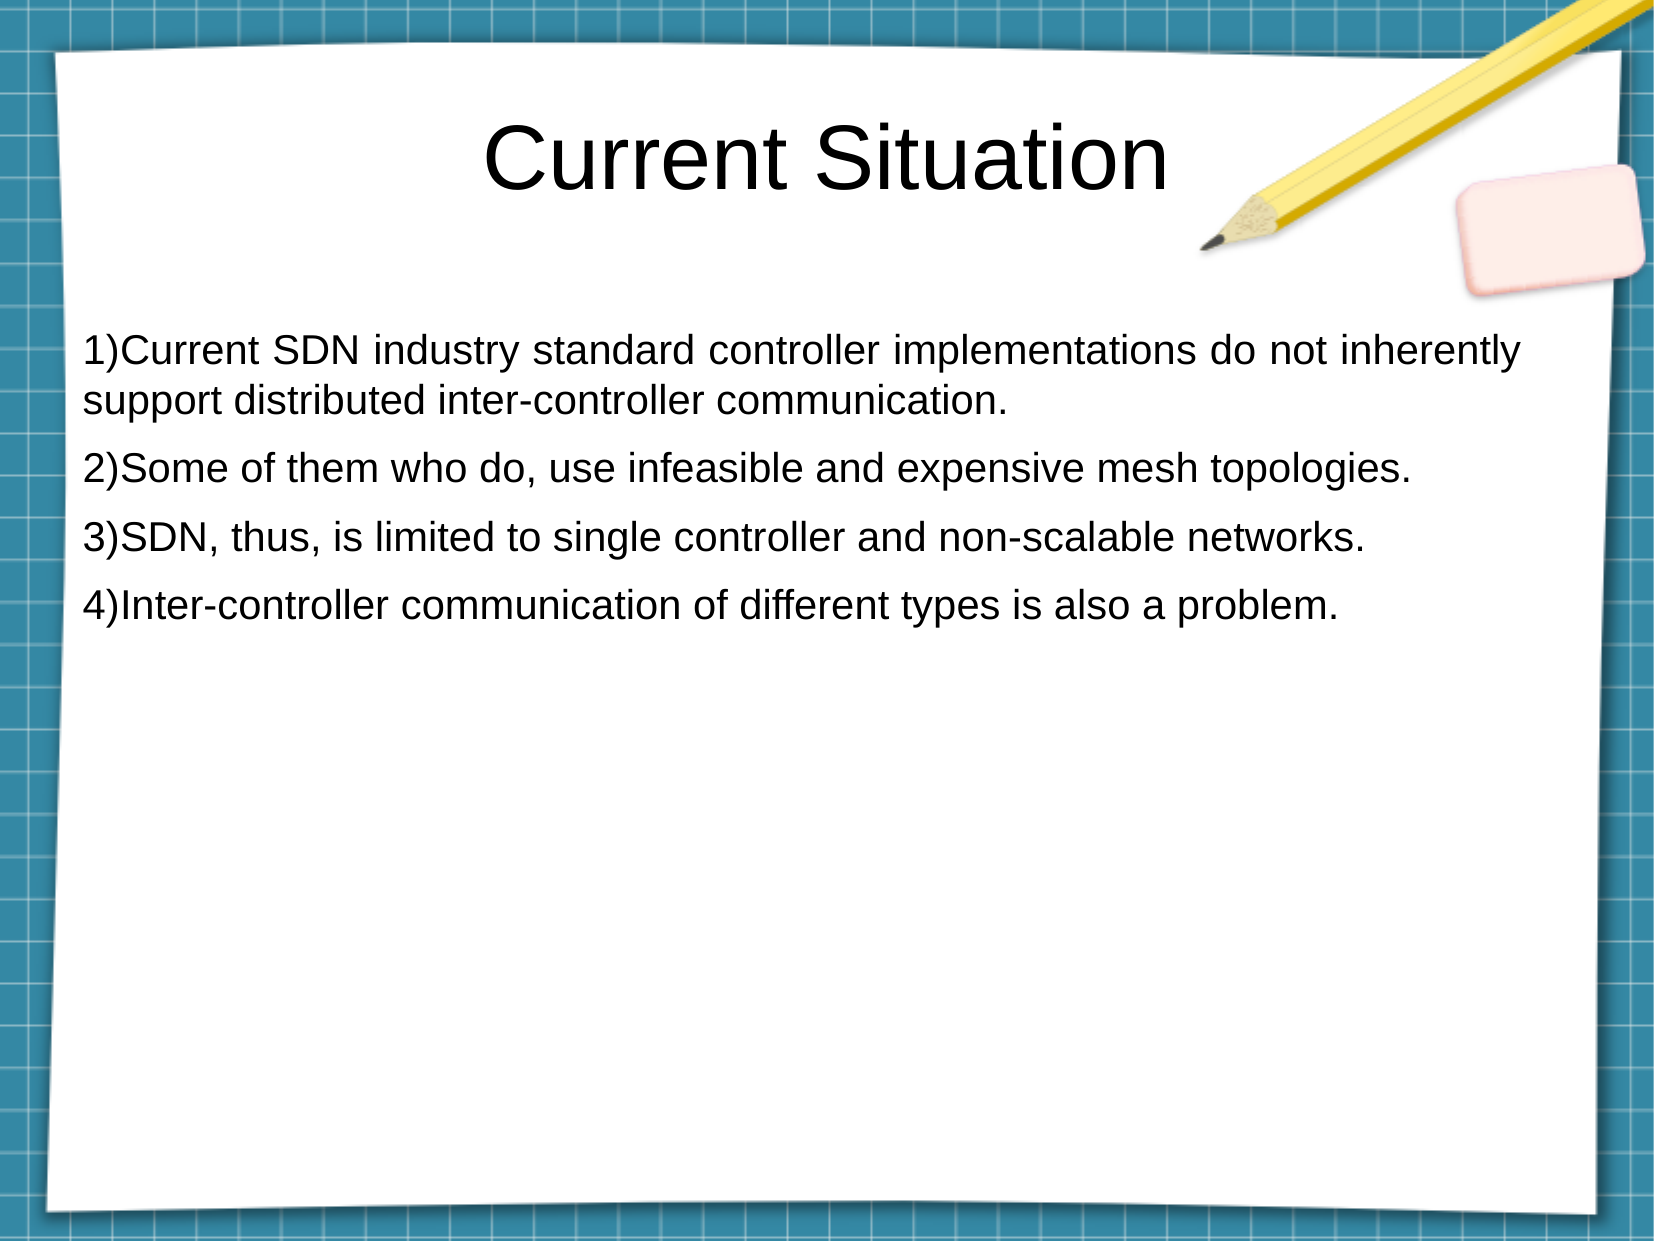

# Current Situation
Current SDN industry standard controller implementations do not inherently support distributed inter-controller communication.
Some of them who do, use infeasible and expensive mesh topologies.
SDN, thus, is limited to single controller and non-scalable networks.
Inter-controller communication of different types is also a problem.